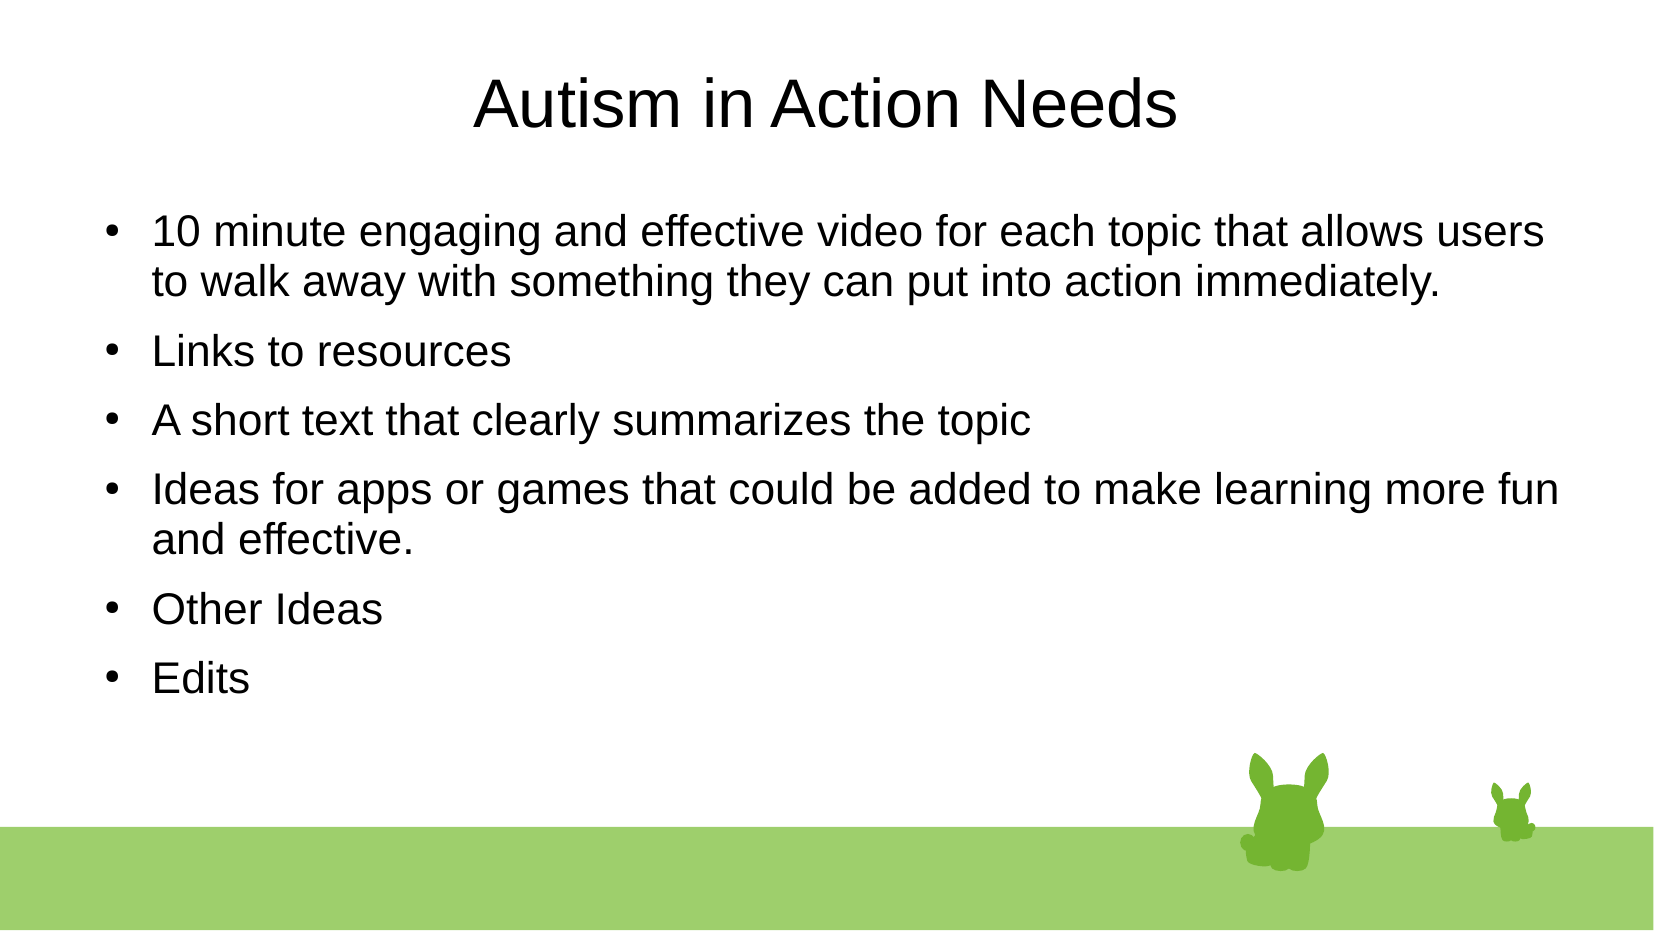

# Autism in Action Needs
10 minute engaging and effective video for each topic that allows users to walk away with something they can put into action immediately.
Links to resources
A short text that clearly summarizes the topic
Ideas for apps or games that could be added to make learning more fun and effective.
Other Ideas
Edits